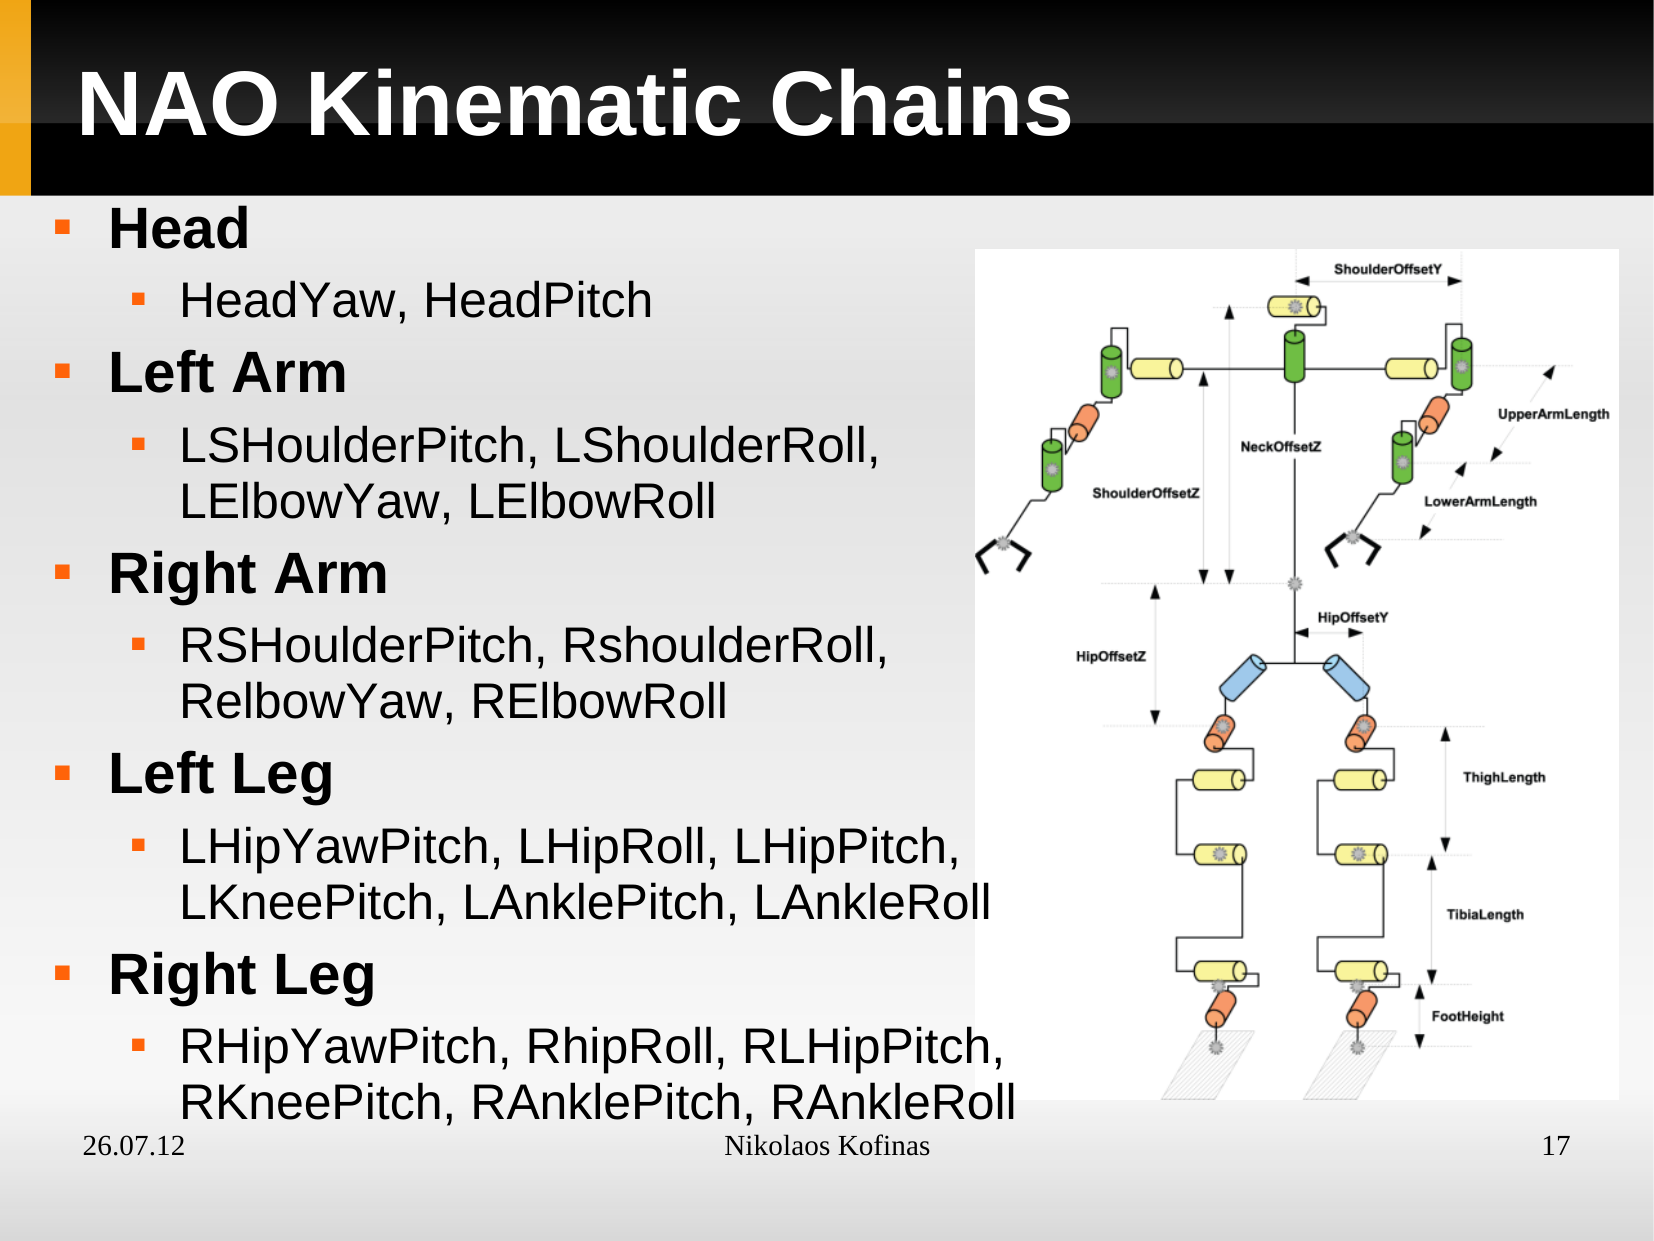

# NAO Kinematic Chains
Head
HeadYaw, HeadPitch
Left Arm
LSHoulderPitch, LShoulderRoll,
LElbowYaw, LElbowRoll
Right Arm
RSHoulderPitch, RshoulderRoll,
RelbowYaw, RElbowRoll
Left Leg
LHipYawPitch, LHipRoll, LHipPitch,
LKneePitch, LAnklePitch, LAnkleRoll
Right Leg
RHipYawPitch, RhipRoll, RLHipPitch,
RKneePitch, RAnklePitch, RAnkleRoll
26.07.12
Νικόλαος Κοφινάς
17